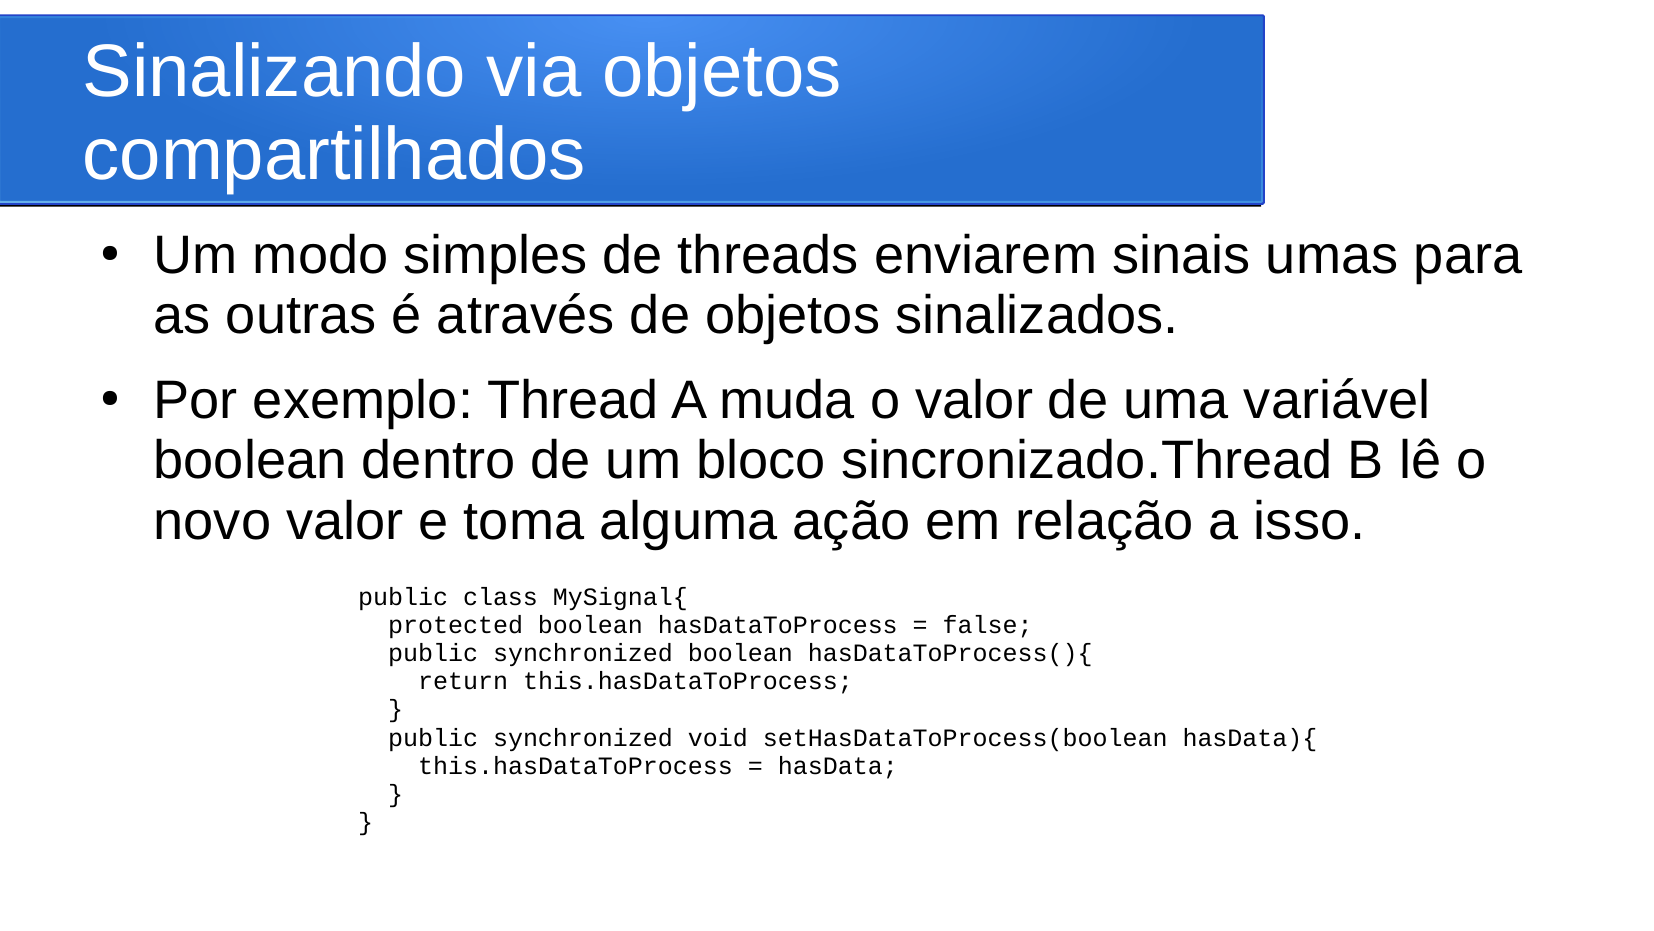

# Sinalizando via objetos compartilhados
Um modo simples de threads enviarem sinais umas para as outras é através de objetos sinalizados.
Por exemplo: Thread A muda o valor de uma variável boolean dentro de um bloco sincronizado.Thread B lê o novo valor e toma alguma ação em relação a isso.
public class MySignal{
 protected boolean hasDataToProcess = false;
 public synchronized boolean hasDataToProcess(){
 return this.hasDataToProcess;
 }
 public synchronized void setHasDataToProcess(boolean hasData){
 this.hasDataToProcess = hasData;
 }
}